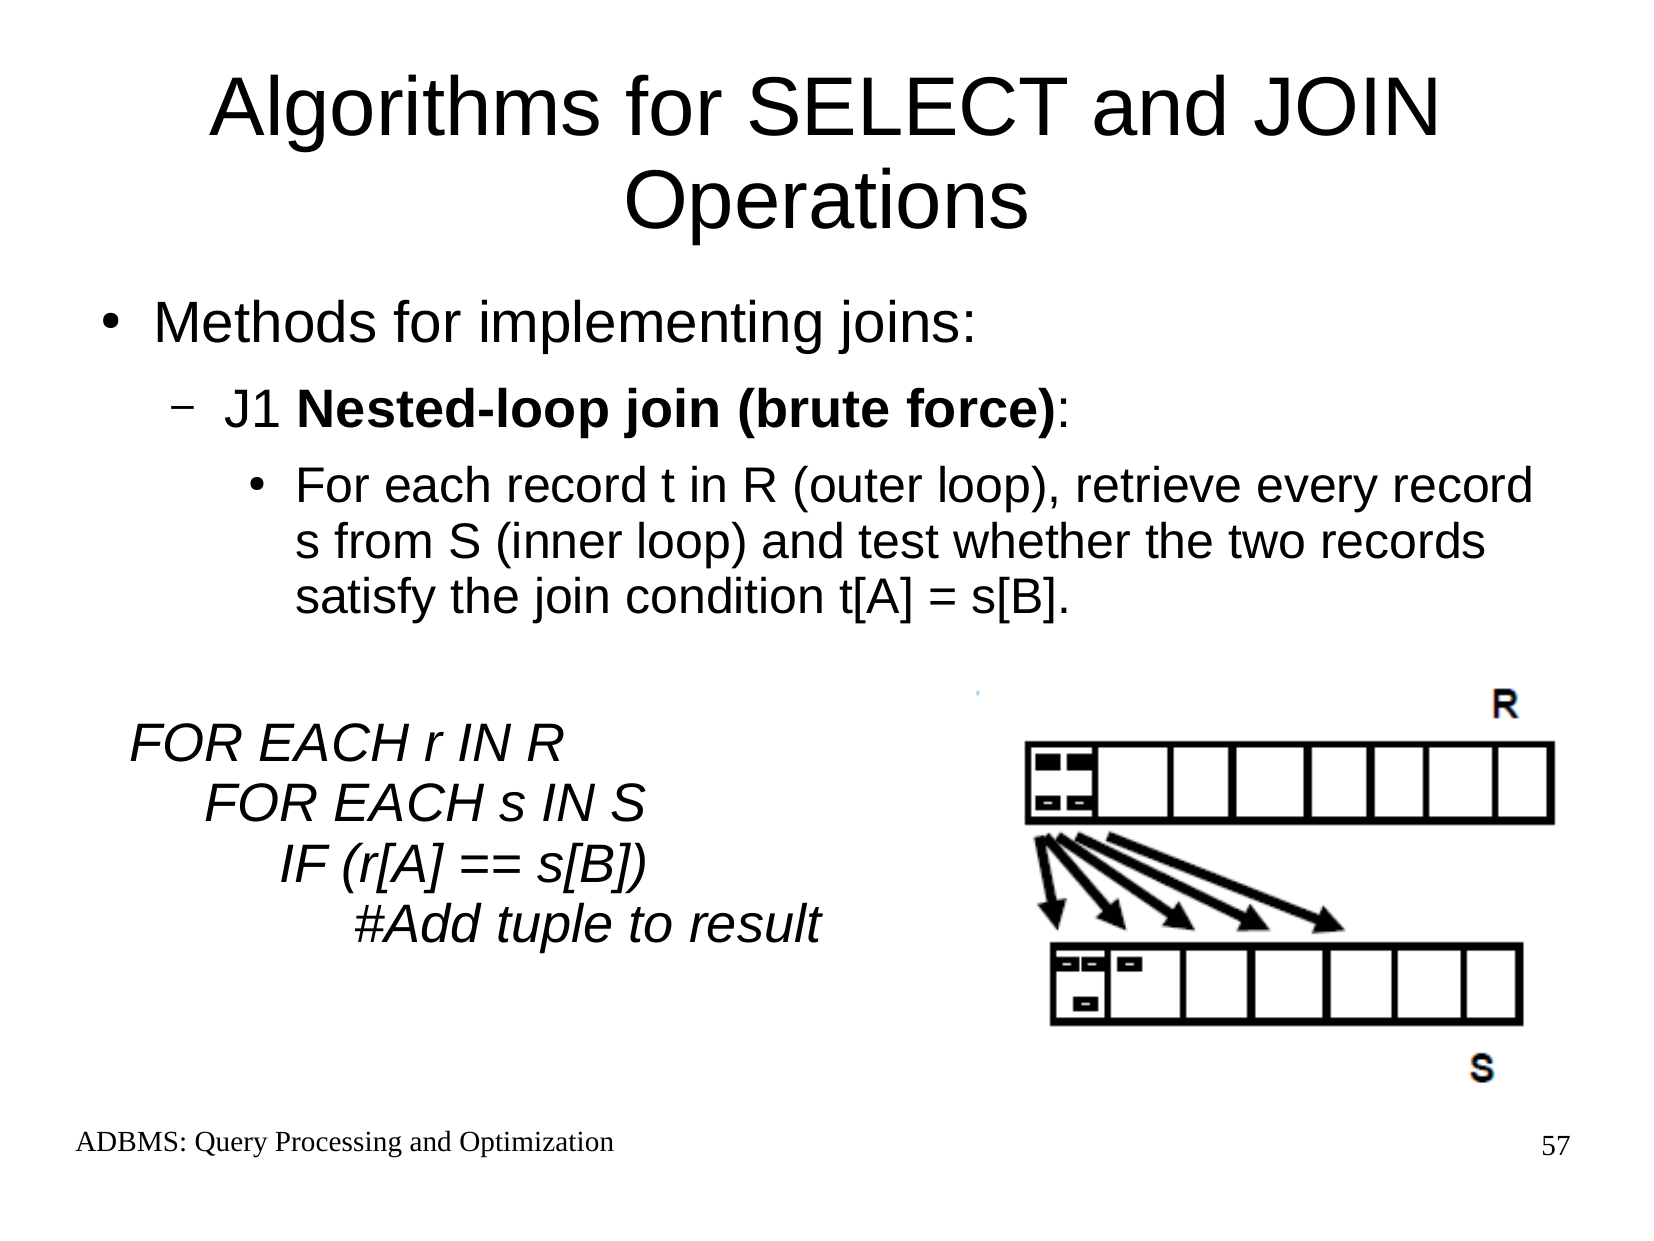

# Algorithms for SELECT and JOIN Operations
Methods for implementing joins:
J1 Nested-loop join (brute force):
For each record t in R (outer loop), retrieve every record s from S (inner loop) and test whether the two records satisfy the join condition t[A] = s[B].
FOR EACH r IN R
	FOR EACH s IN S
		IF (r[A] == s[B])
			#Add tuple to result